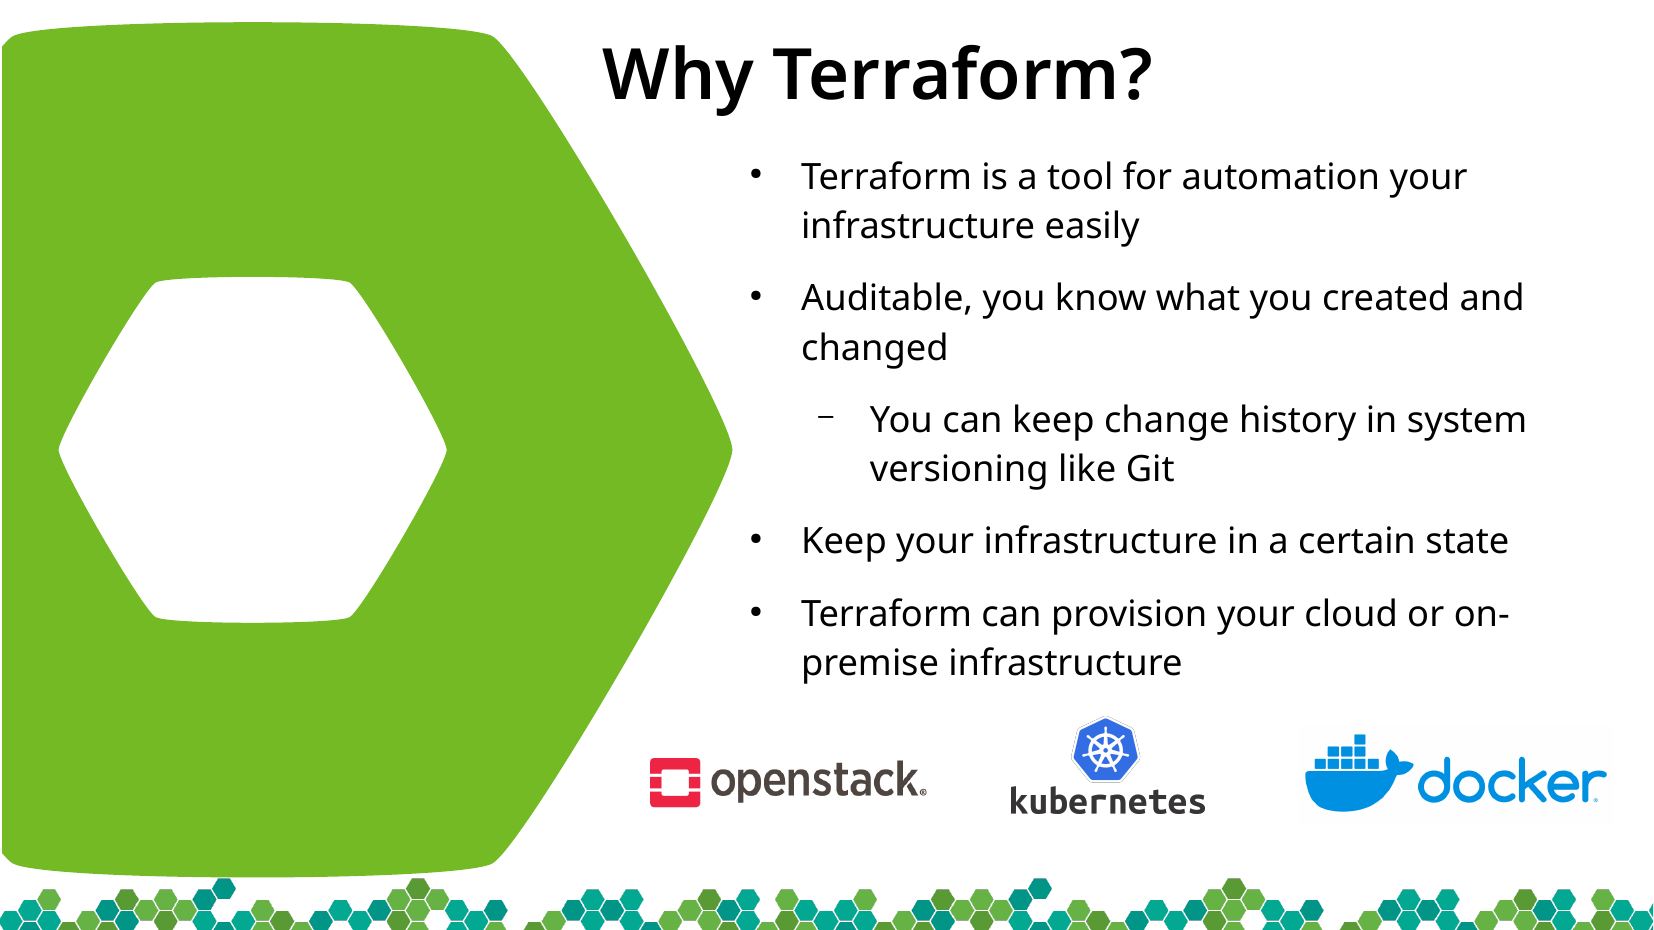

# Why Terraform?
Terraform is a tool for automation your infrastructure easily
Auditable, you know what you created and changed
You can keep change history in system versioning like Git
Keep your infrastructure in a certain state
Terraform can provision your cloud or on-premise infrastructure